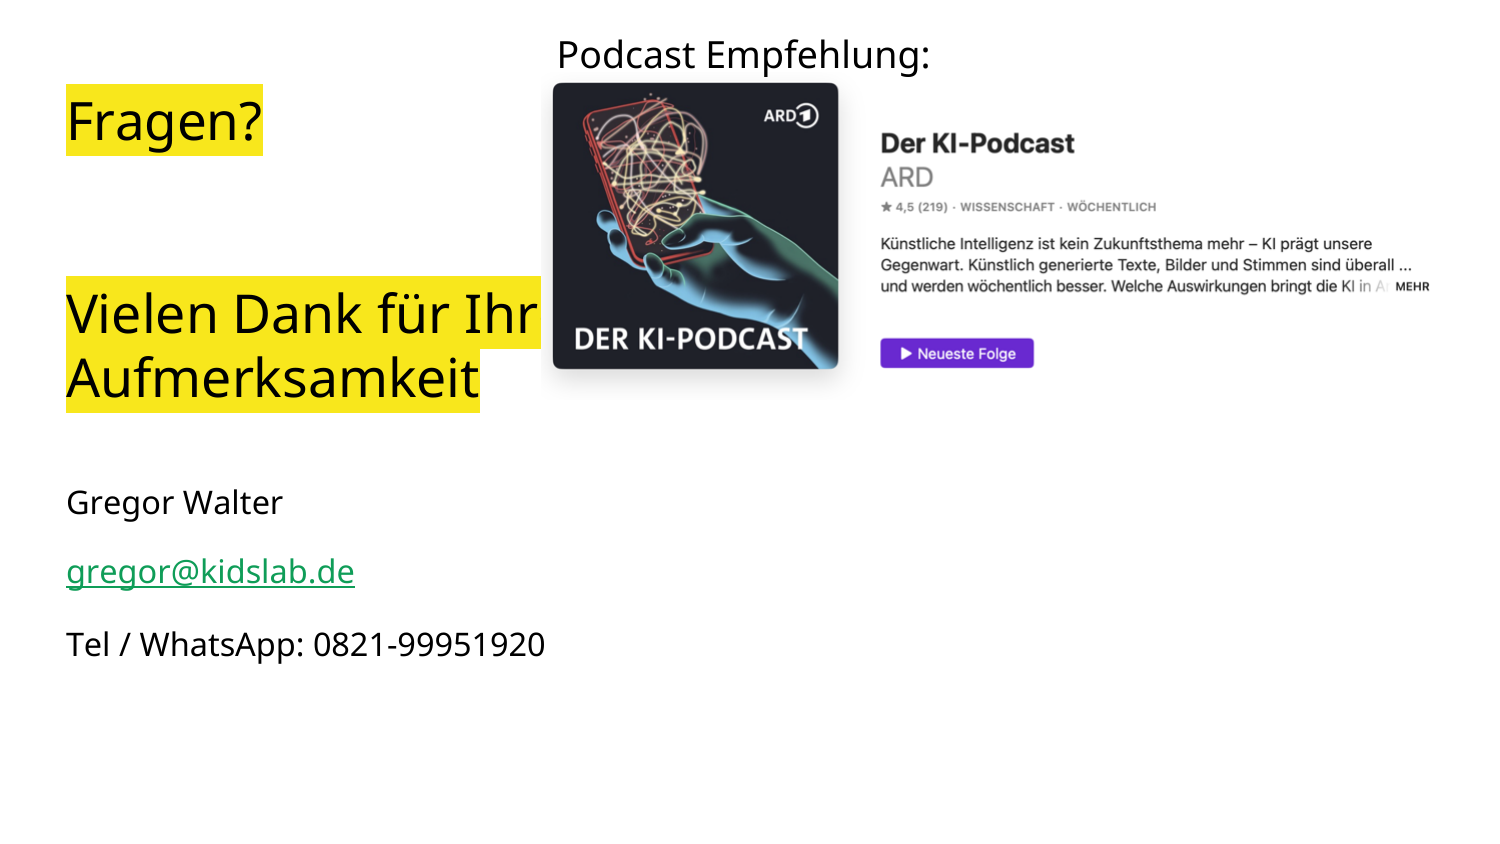

Podcast Empfehlung:
# Fragen?
Vielen Dank für Ihre Aufmerksamkeit
Gregor Walter
gregor@kidslab.de
Tel / WhatsApp: 0821-99951920